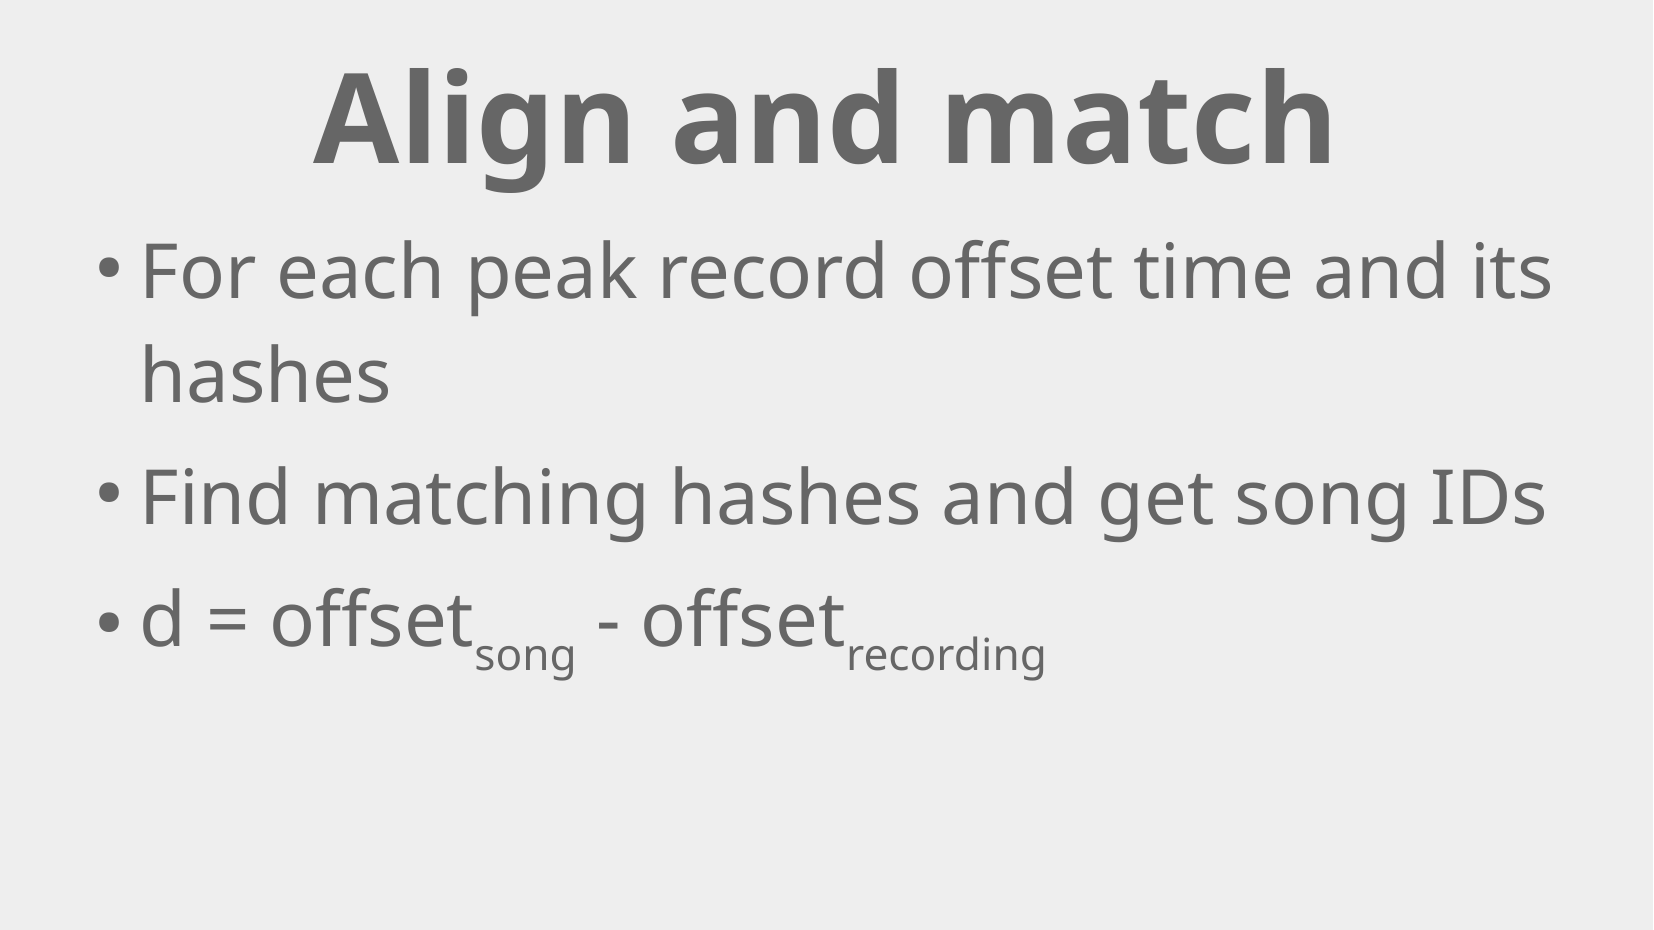

# Align and match
For each peak record offset time and its hashes
Find matching hashes and get song IDs
d = offsetsong - offsetrecording